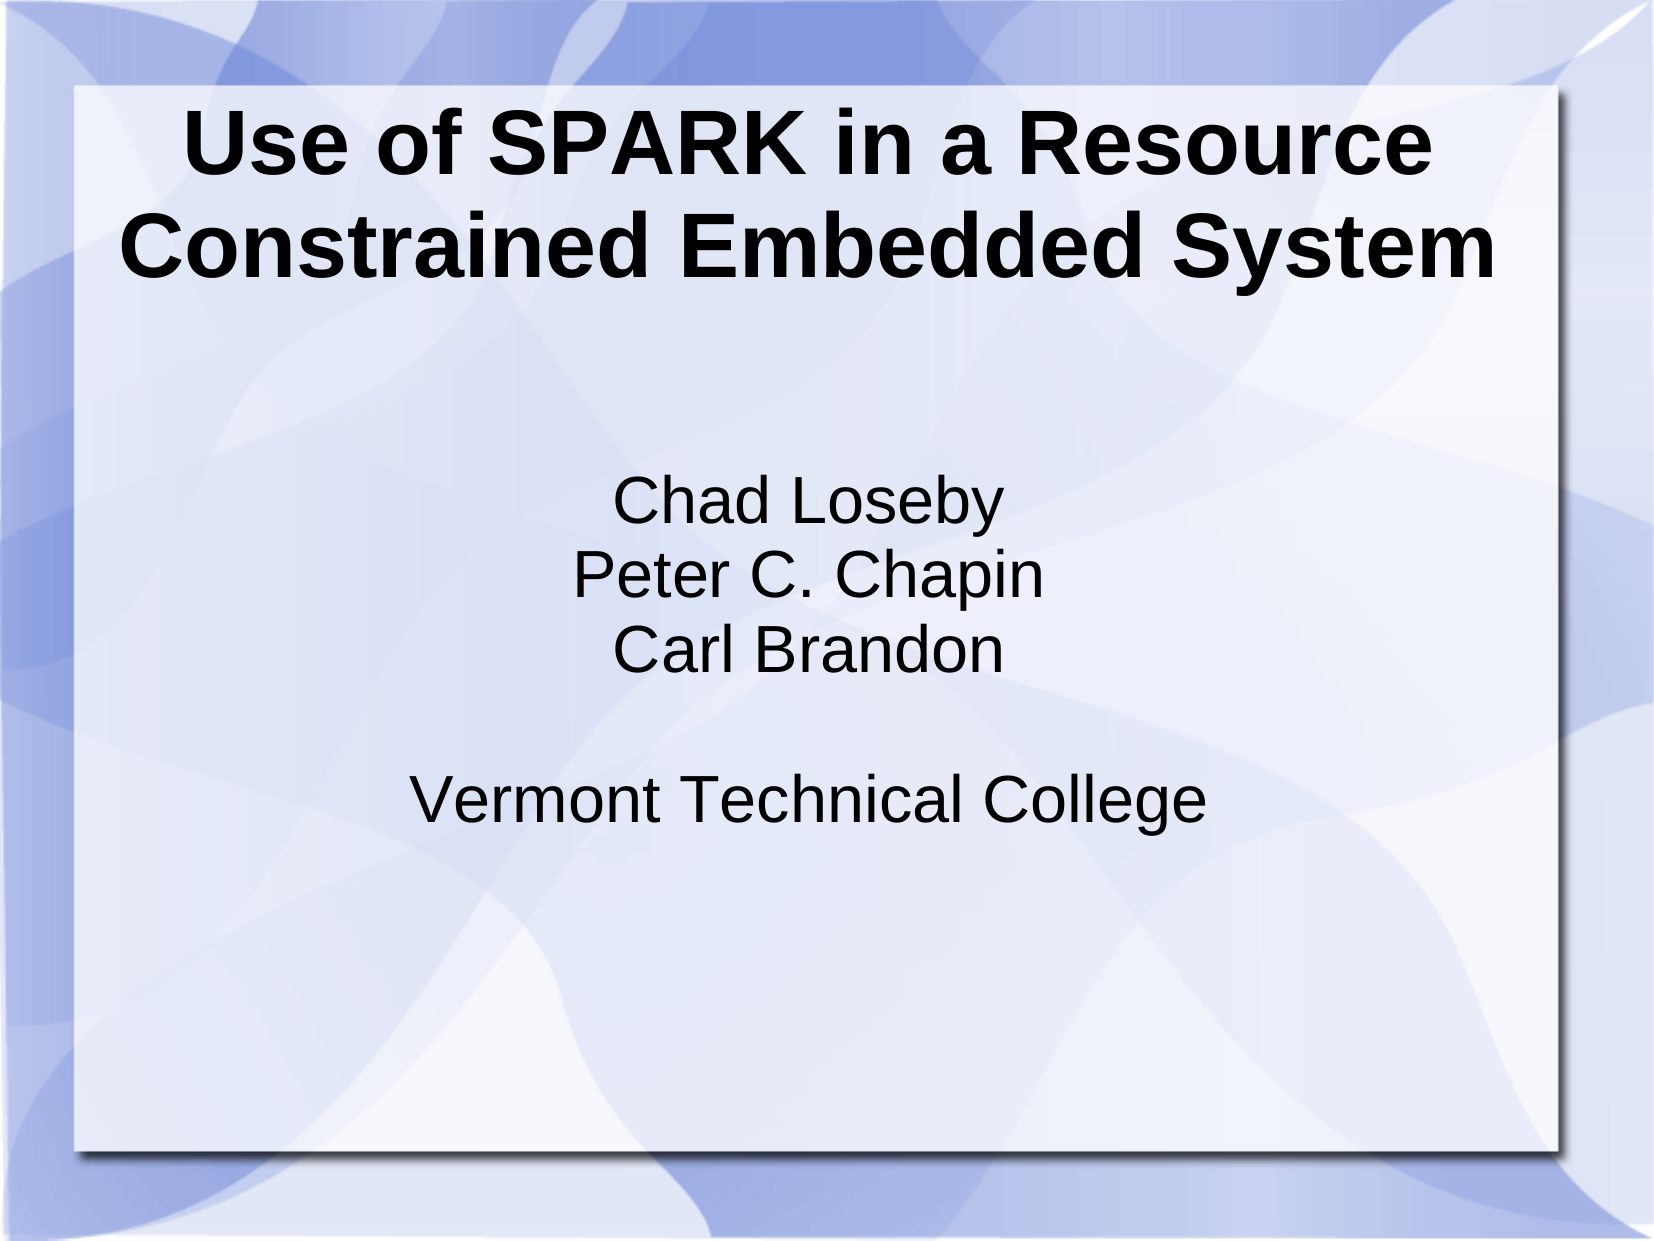

# Use of SPARK in a Resource Constrained Embedded System
Chad Loseby
Peter C. Chapin
Carl Brandon
Vermont Technical College